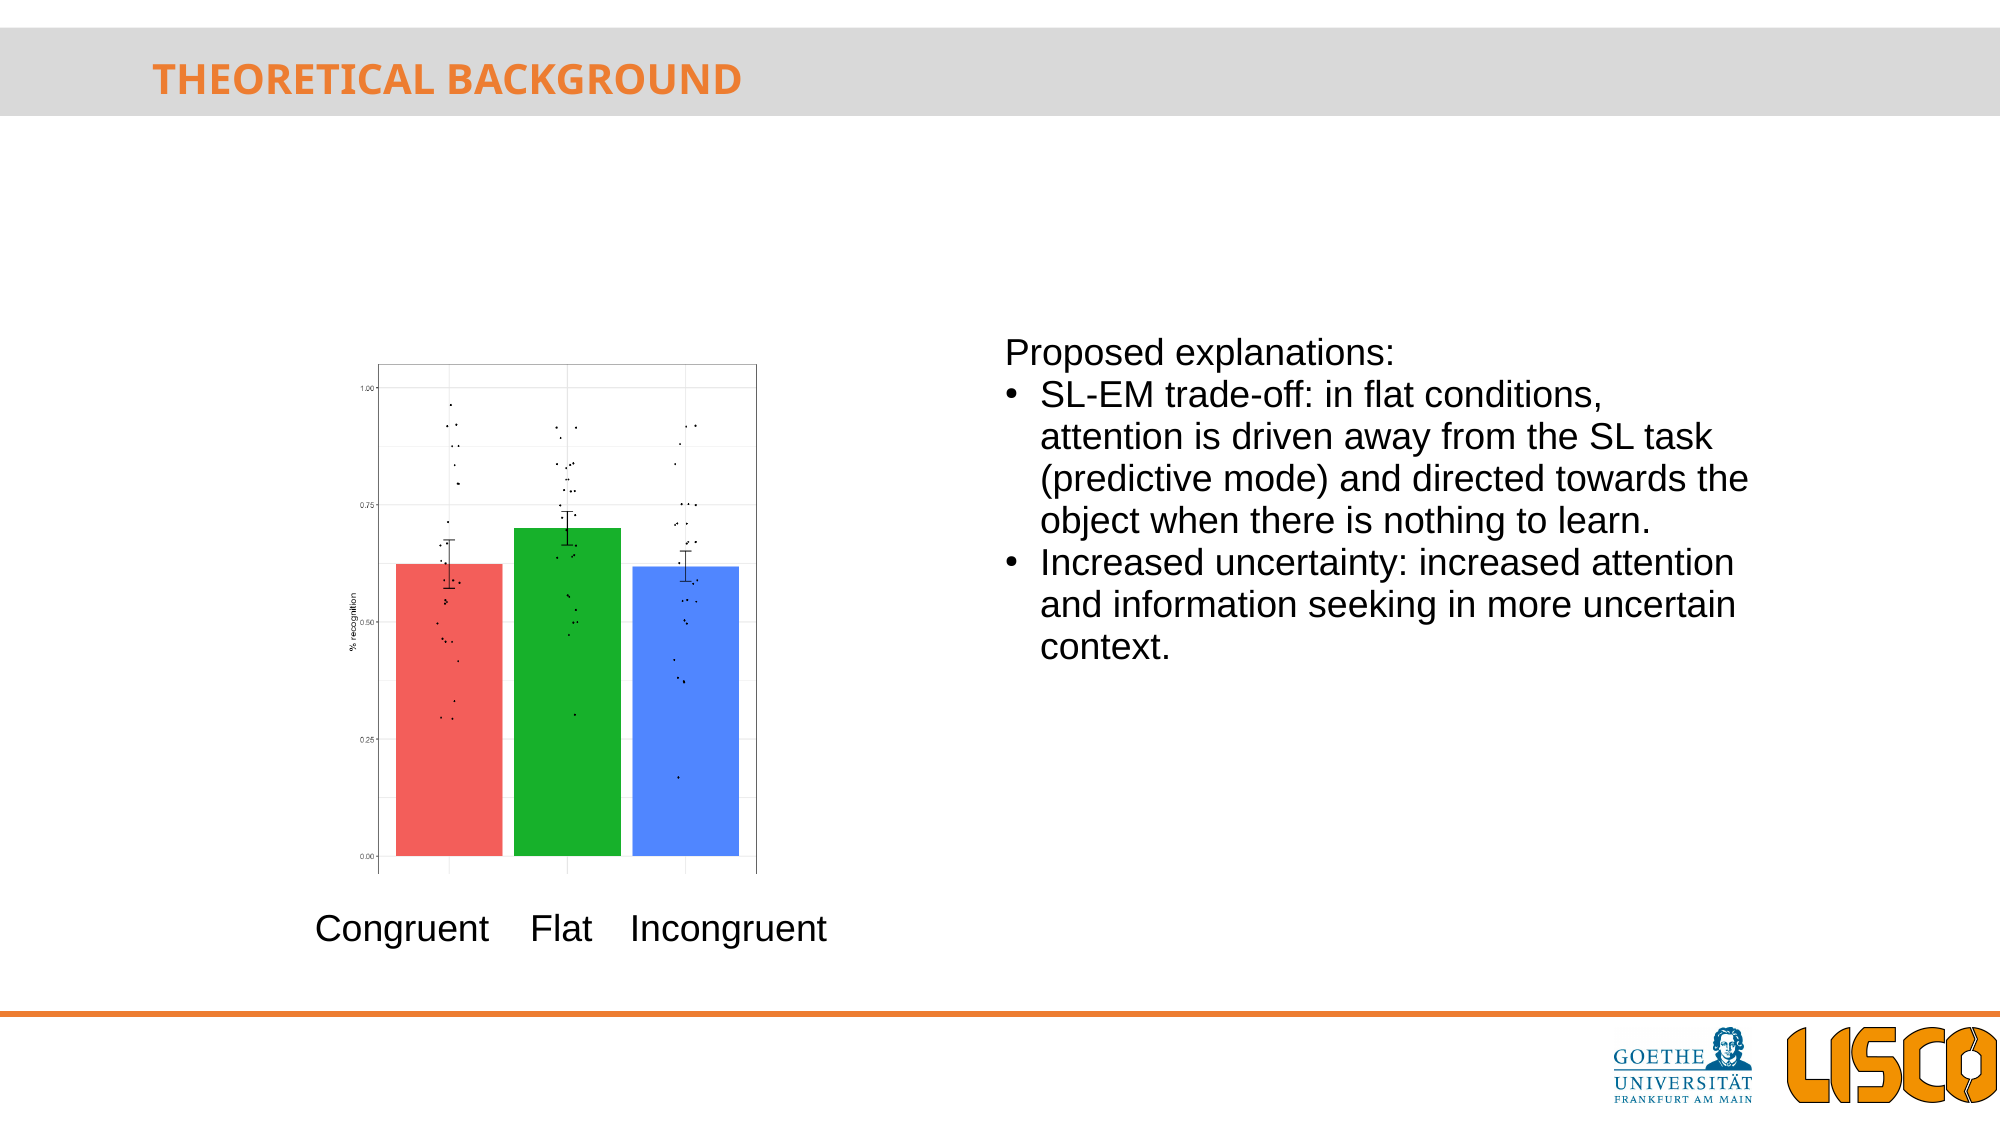

THEORETICAL BACKGROUND
Proposed explanations:
SL-EM trade-off: in flat conditions, attention is driven away from the SL task (predictive mode) and directed towards the object when there is nothing to learn.
Increased uncertainty: increased attention and information seeking in more uncertain context.
Congruent
Flat
Incongruent